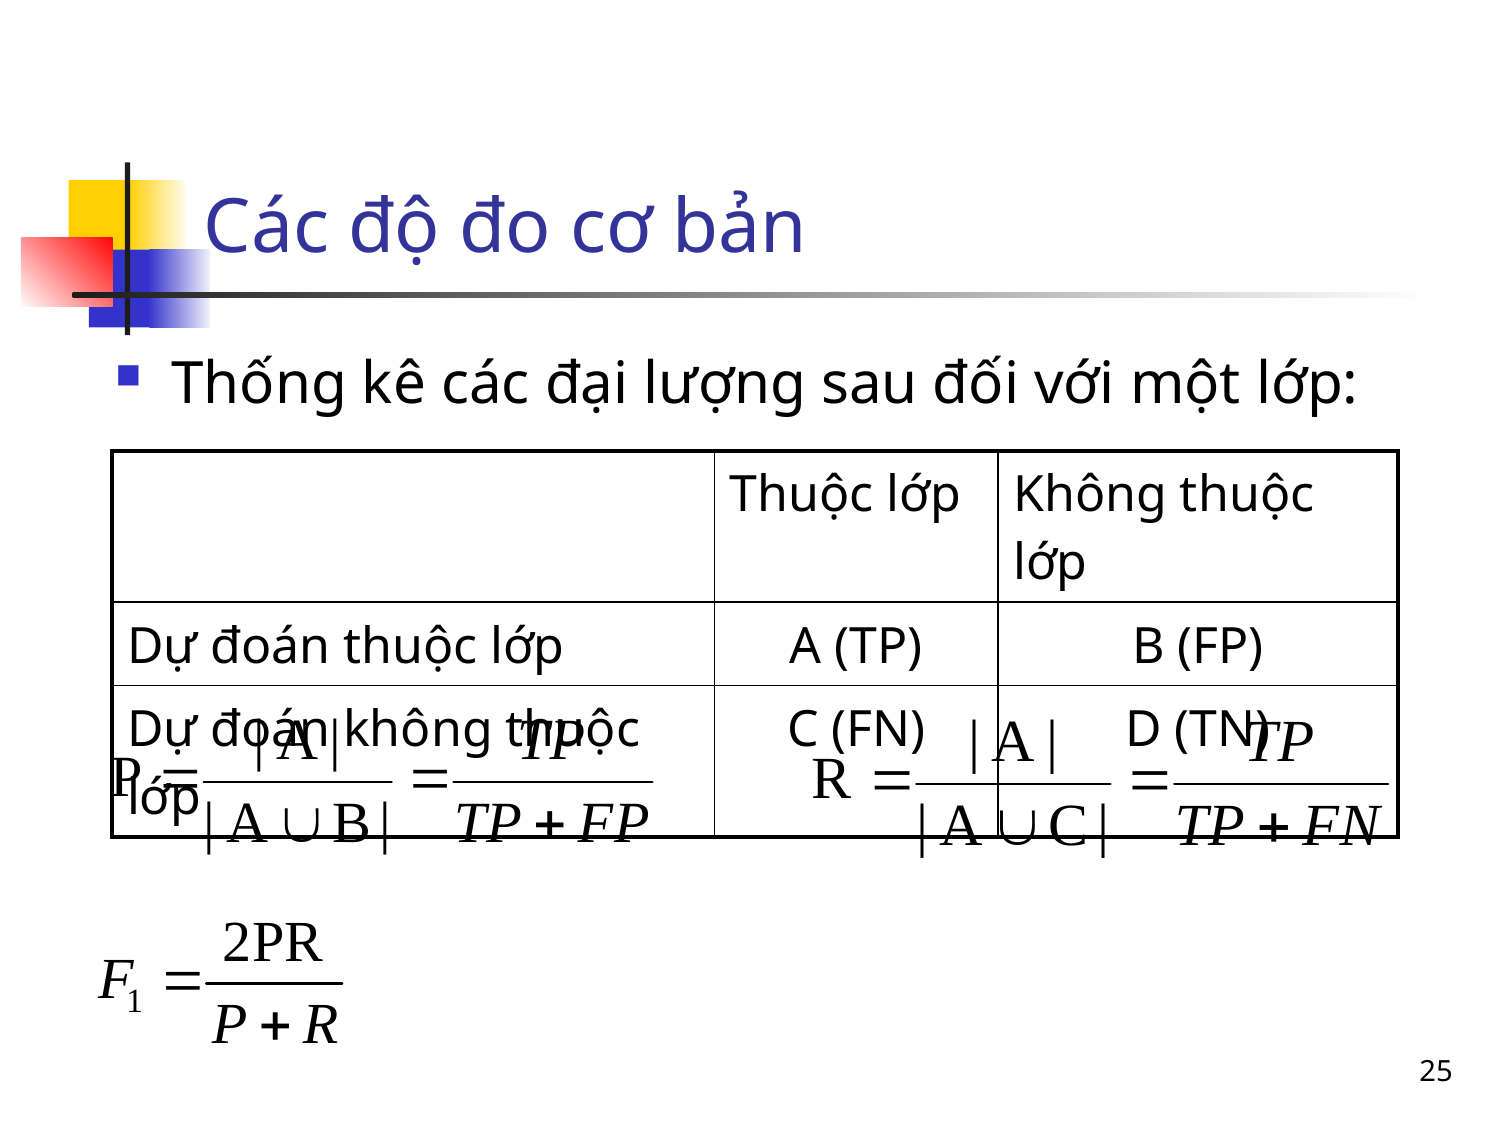

# Các độ đo cơ bản
Thống kê các đại lượng sau đối với một lớp:
| | Thuộc lớp | Không thuộc lớp |
| --- | --- | --- |
| Dự đoán thuộc lớp | A (TP) | B (FP) |
| Dự đoán không thuộc lớp | C (FN) | D (TN) |